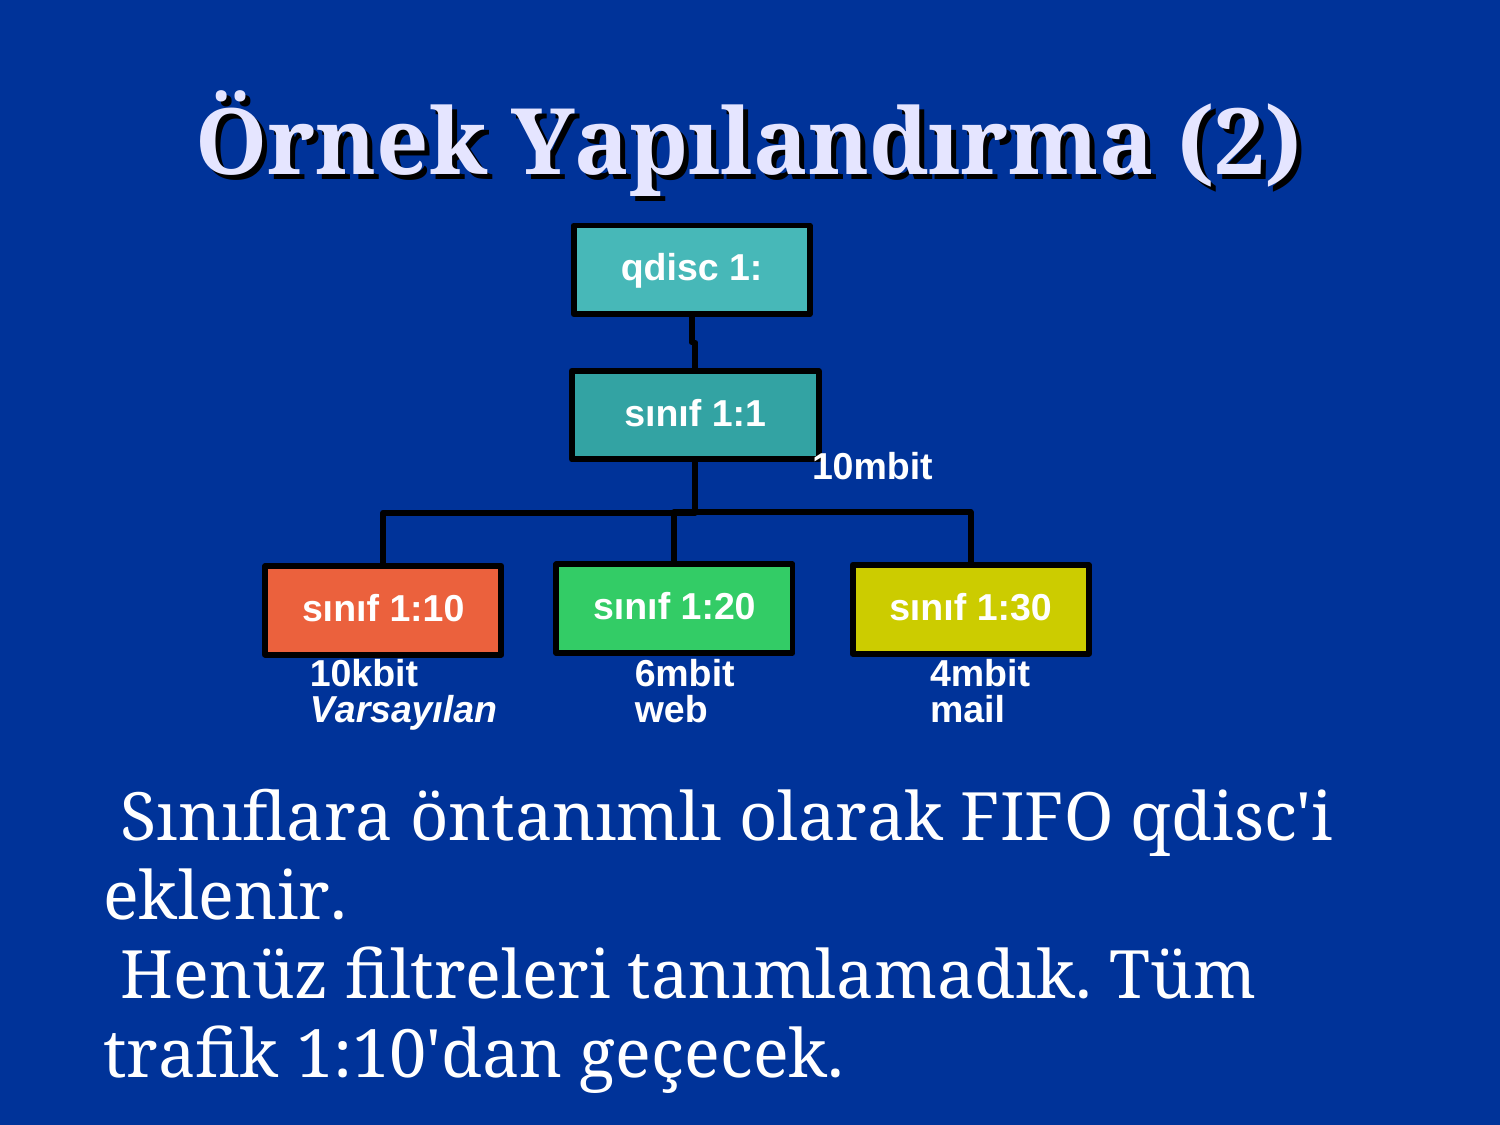

# Örnek Yapılandırma (2)
qdisc 1:
sınıf 1:1
10mbit
sınıf 1:20
sınıf 1:30
sınıf 1:10
10kbit
Varsayılan
6mbit
web
4mbit
mail
 Sınıflara öntanımlı olarak FIFO qdisc'i eklenir.
 Henüz filtreleri tanımlamadık. Tüm trafik 1:10'dan geçecek.